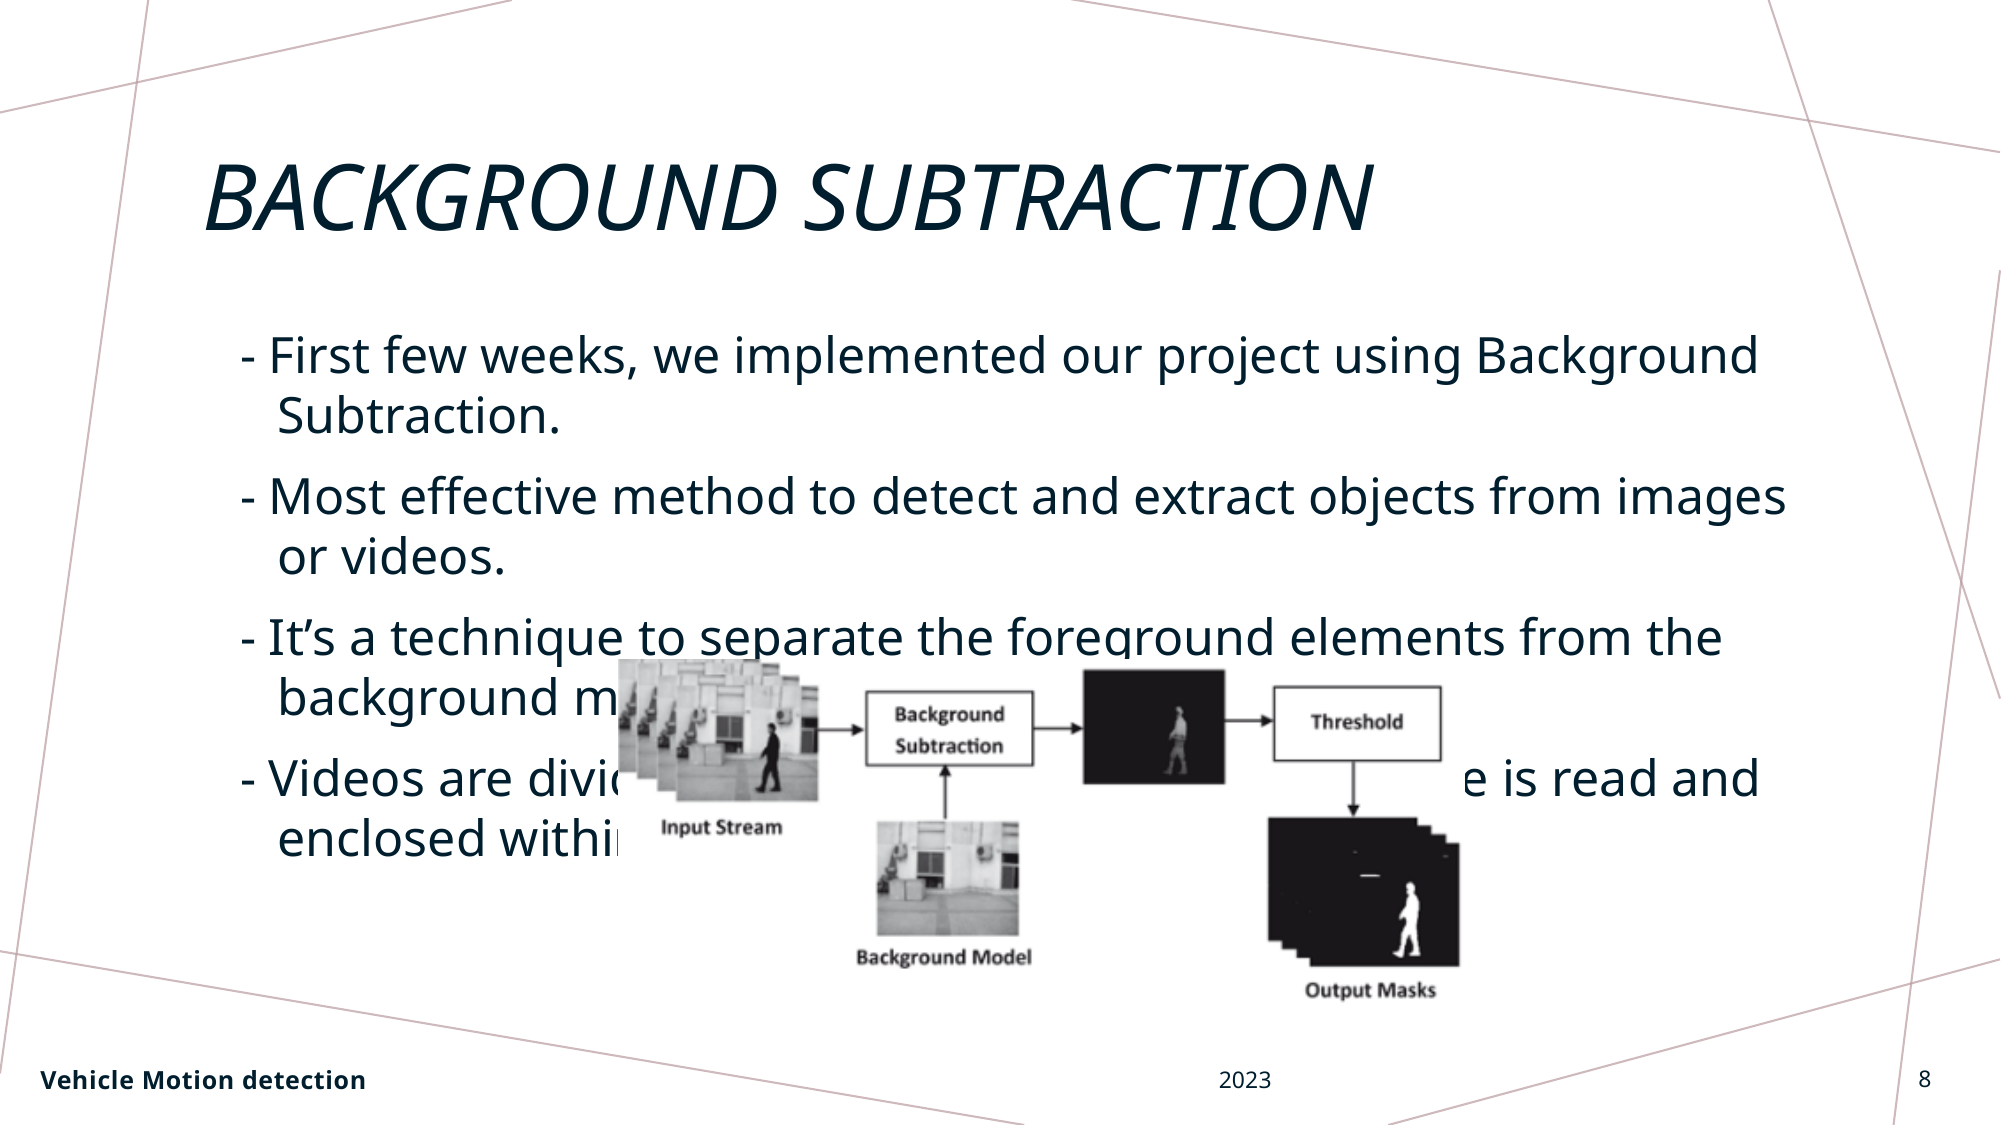

# Background subtraction
- First few weeks, we implemented our project using Background Subtraction.
- Most effective method to detect and extract objects from images or videos.
- It’s a technique to separate the foreground elements from the background model.
- Videos are divided into separate frames. Each frame is read and enclosed within bounding boxes.
Vehicle Motion detection
2023